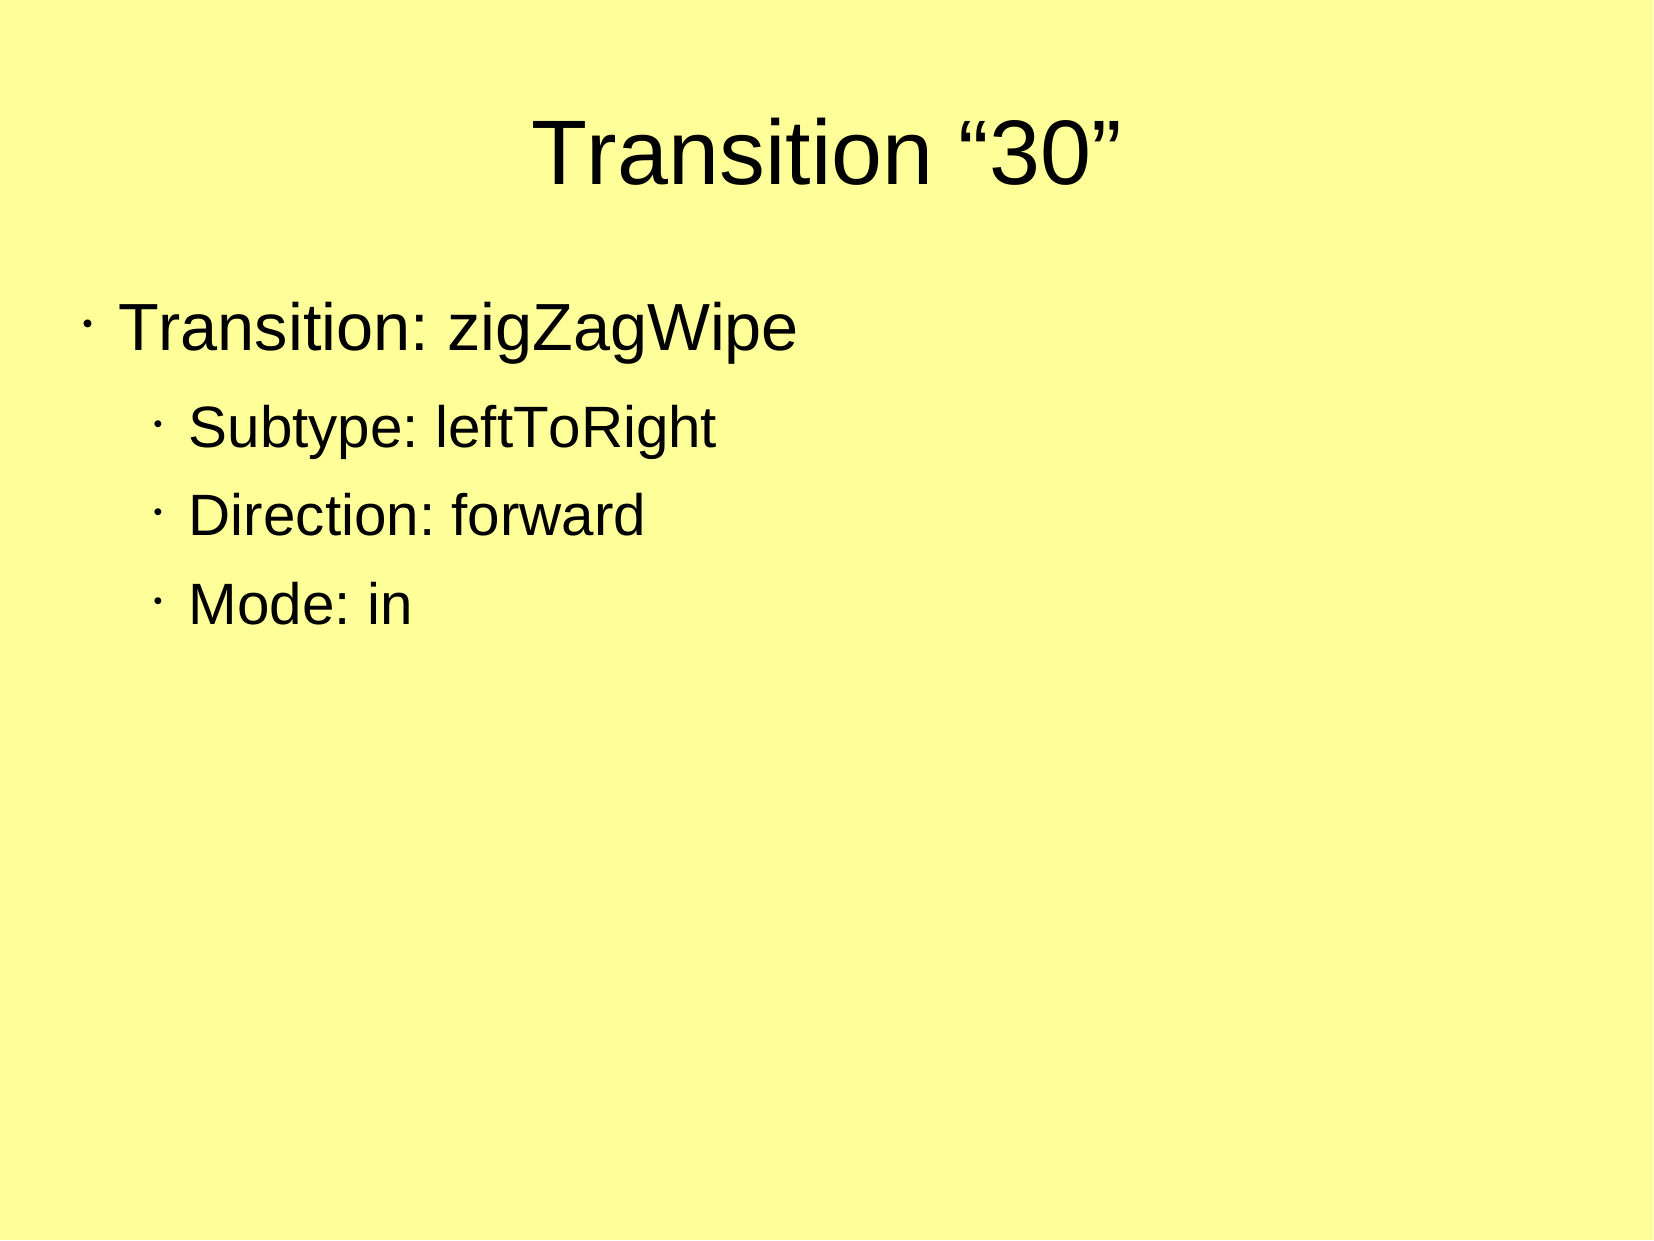

# Transition “30”
Transition: zigZagWipe
Subtype: leftToRight
Direction: forward
Mode: in